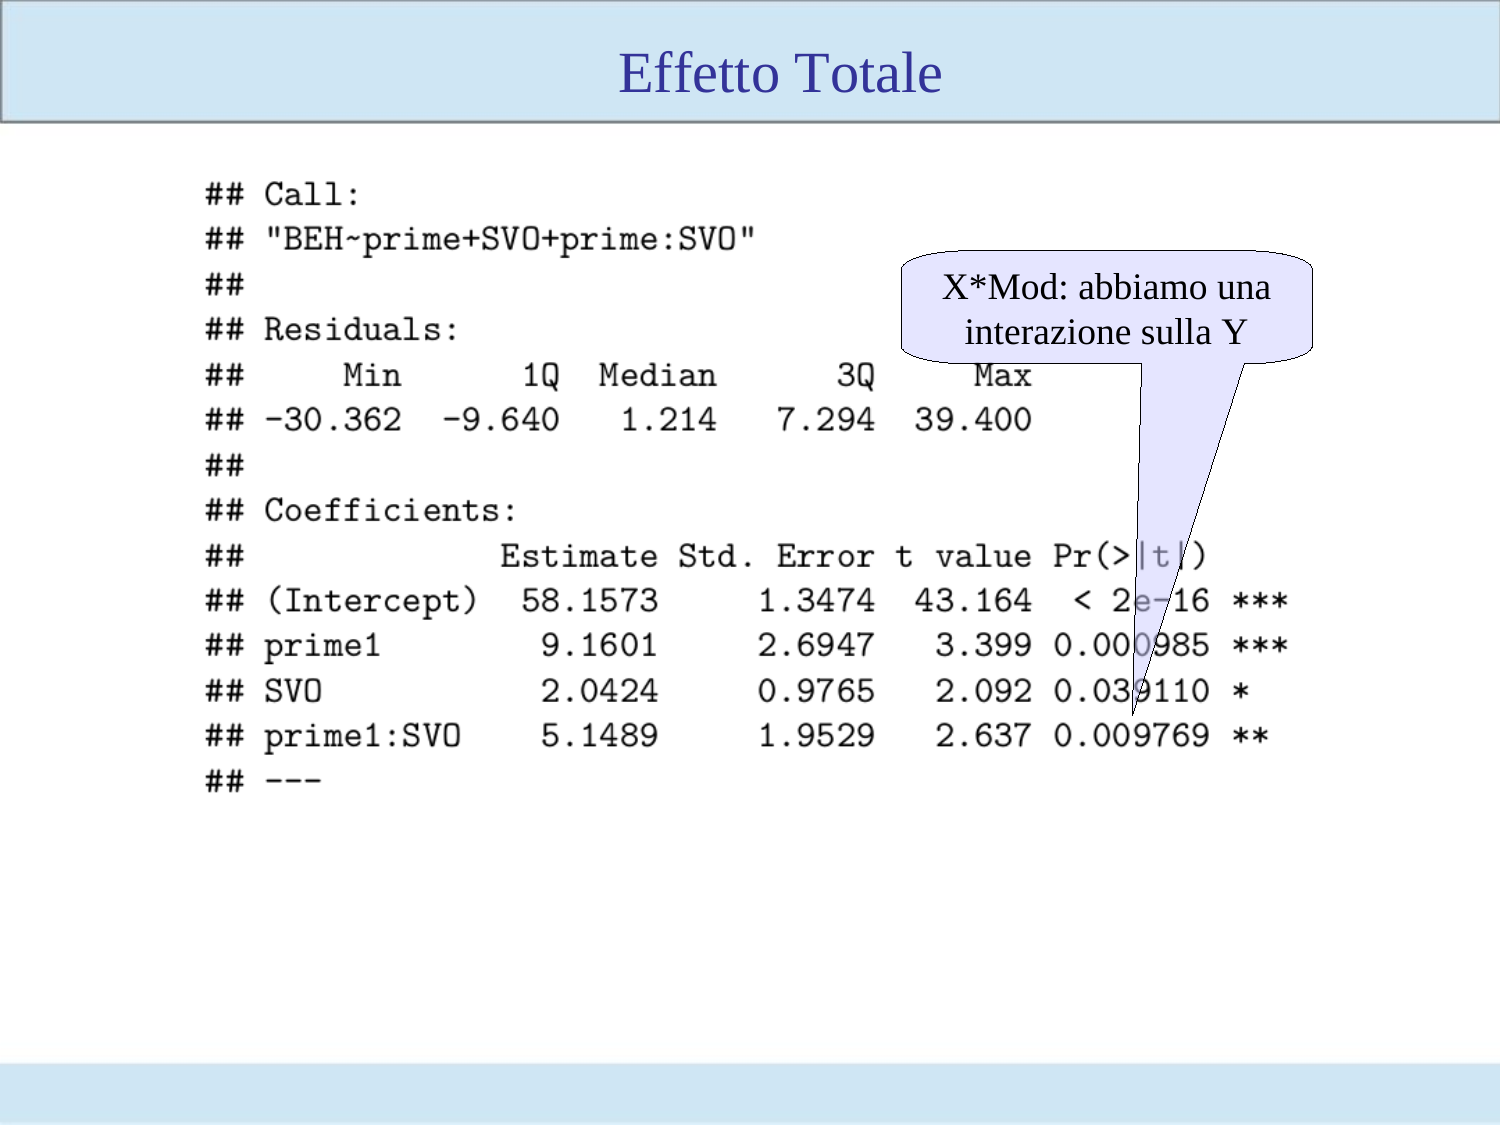

# Effetto Totale
X*Mod: abbiamo una interazione sulla Y